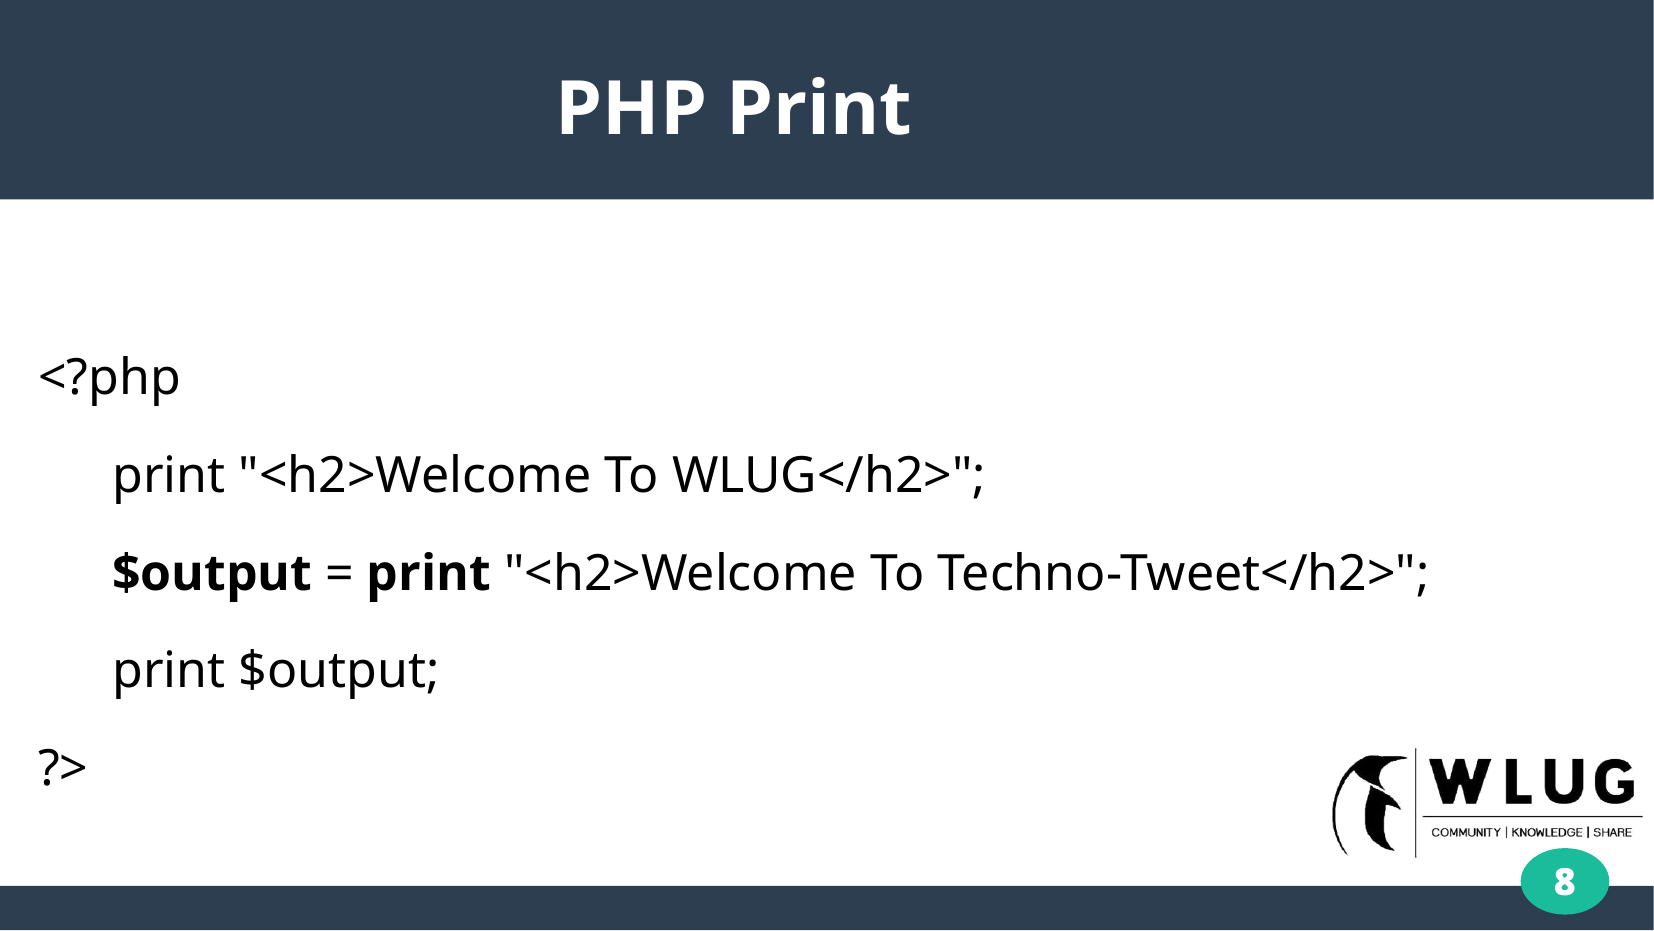

PHP Print
<?php
	print "<h2>Welcome To WLUG</h2>";
	$output = print "<h2>Welcome To Techno-Tweet</h2>";
	print $output;
?>
8